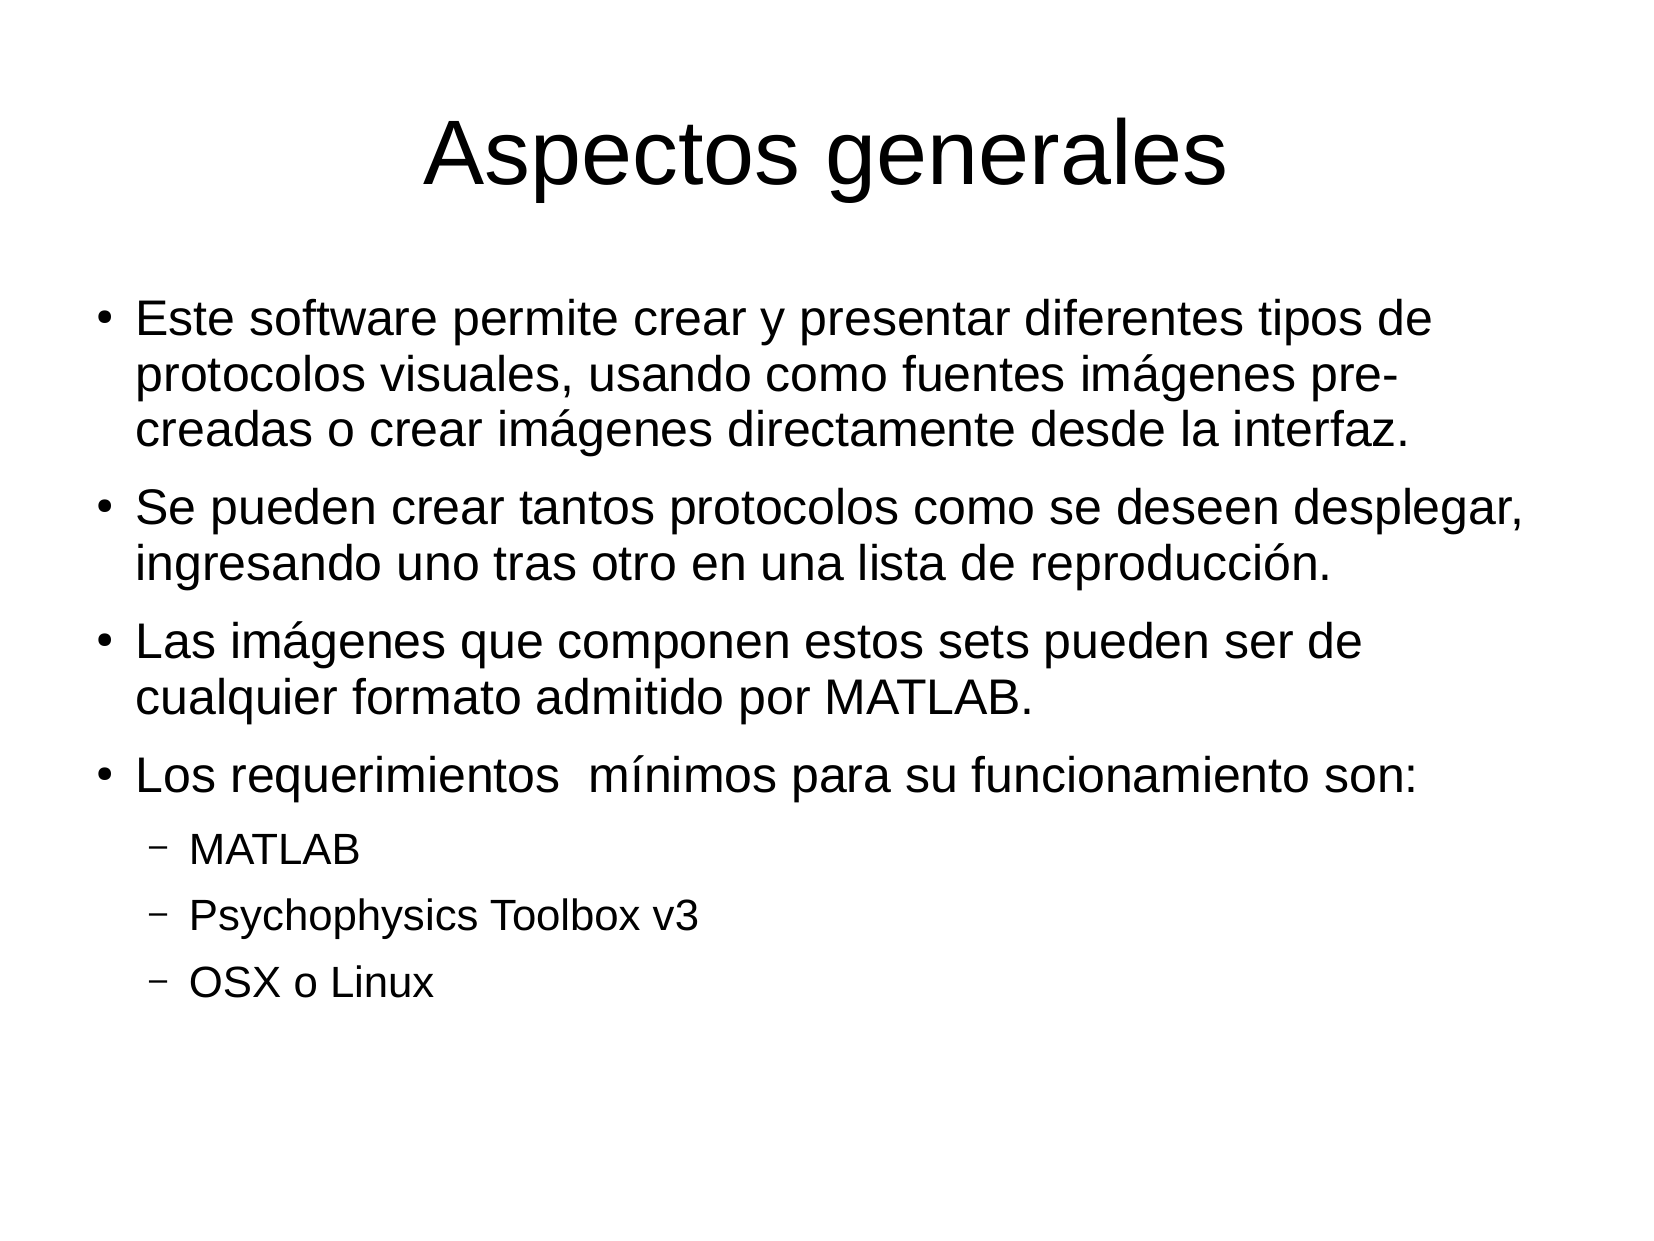

# Aspectos generales
Este software permite crear y presentar diferentes tipos de protocolos visuales, usando como fuentes imágenes pre-creadas o crear imágenes directamente desde la interfaz.
Se pueden crear tantos protocolos como se deseen desplegar, ingresando uno tras otro en una lista de reproducción.
Las imágenes que componen estos sets pueden ser de cualquier formato admitido por MATLAB.
Los requerimientos mínimos para su funcionamiento son:
MATLAB
Psychophysics Toolbox v3
OSX o Linux